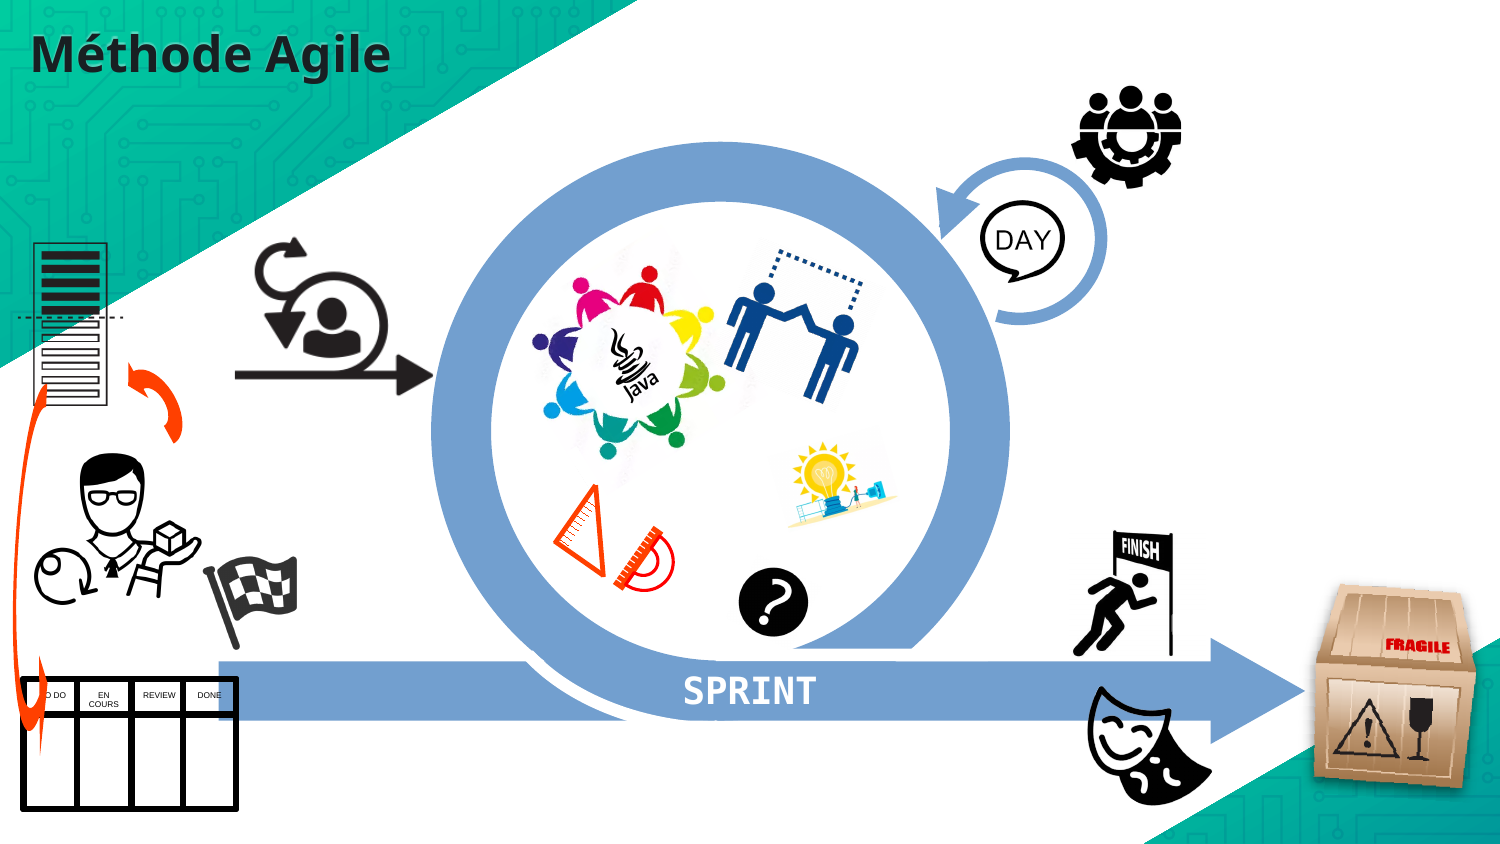

# Méthode Agile
SPRINT
TO DO
EN COURS
REVIEW
DONE